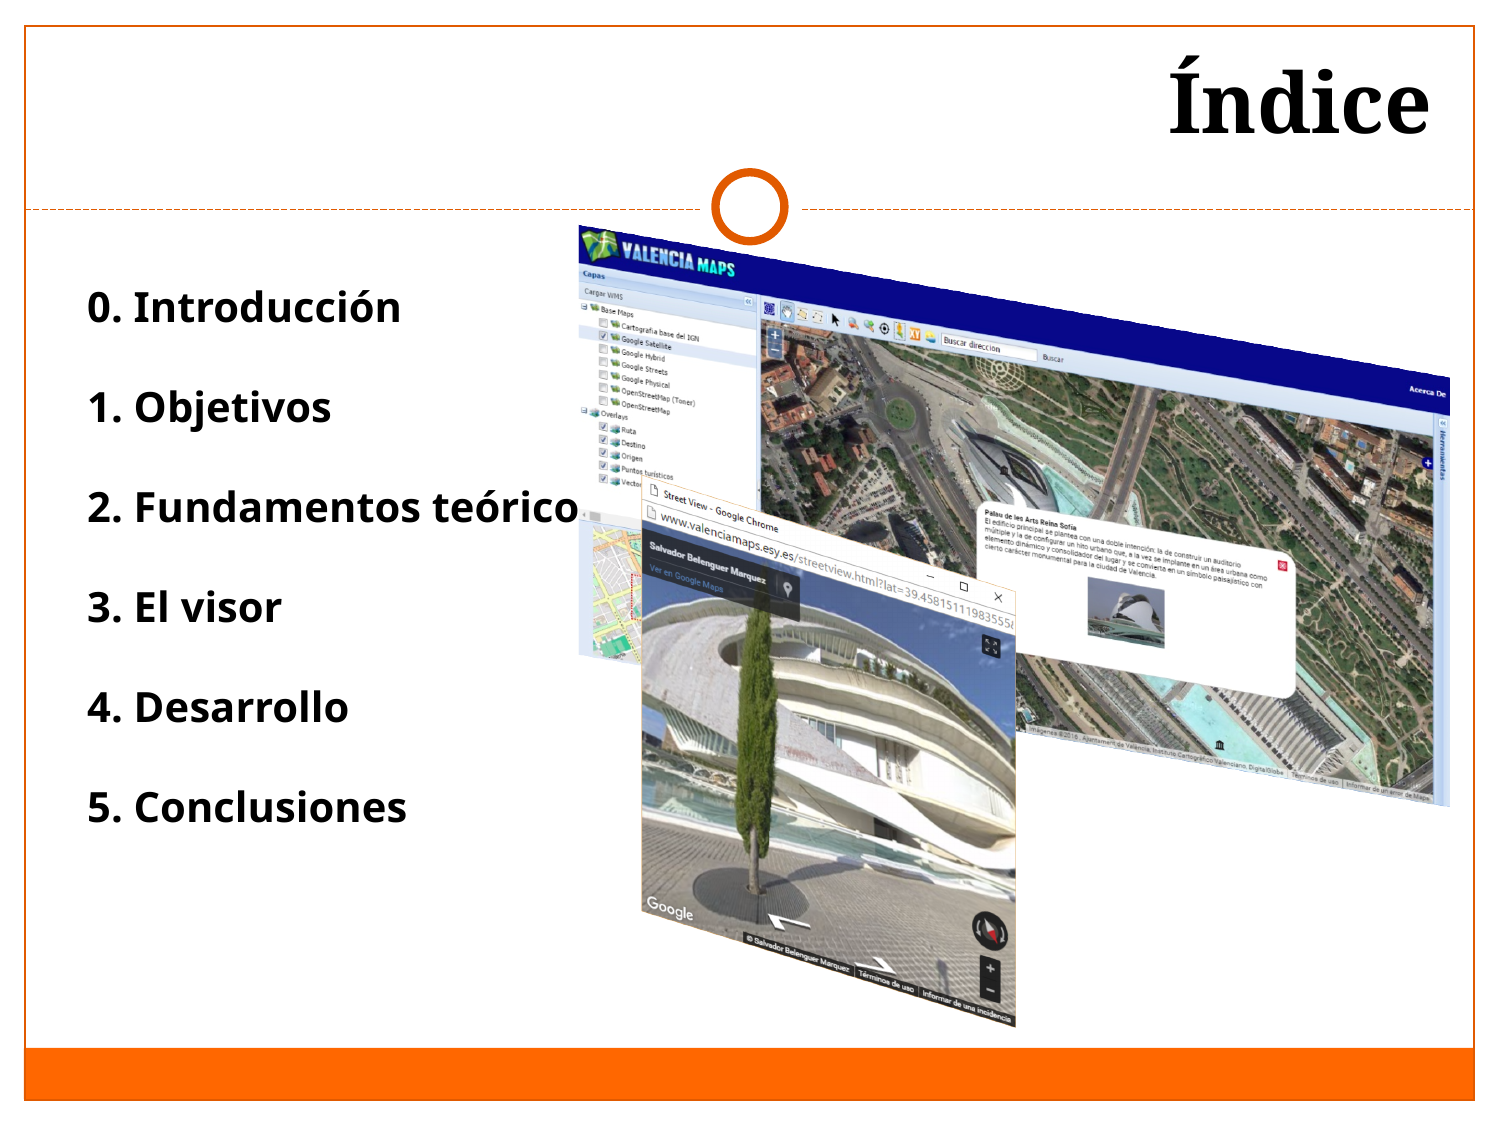

Índice
0. Introducción
1. Objetivos
2. Fundamentos teóricos
3. El visor
4. Desarrollo
5. Conclusiones